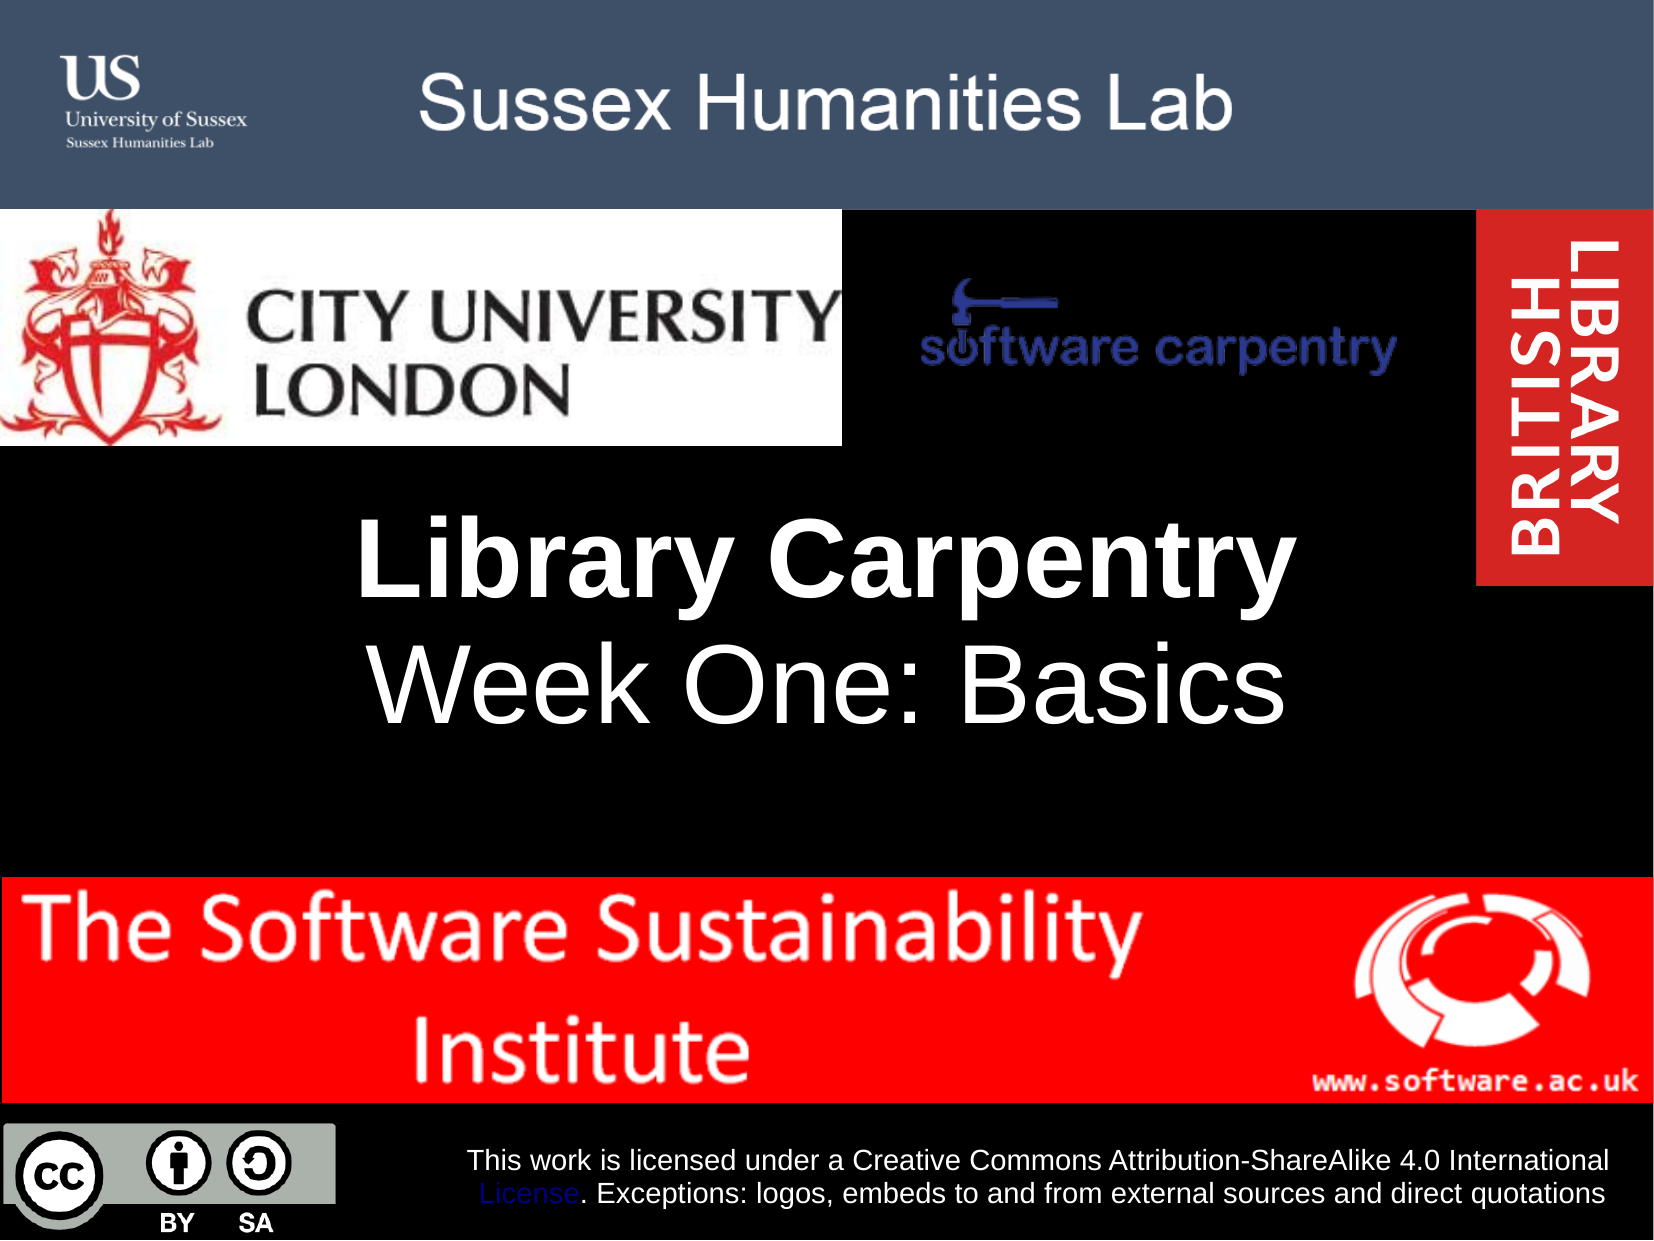

# Library Carpentry
Week One: Basics
This work is licensed under a Creative Commons Attribution-ShareAlike 4.0 International License. Exceptions: logos, embeds to and from external sources and direct quotations